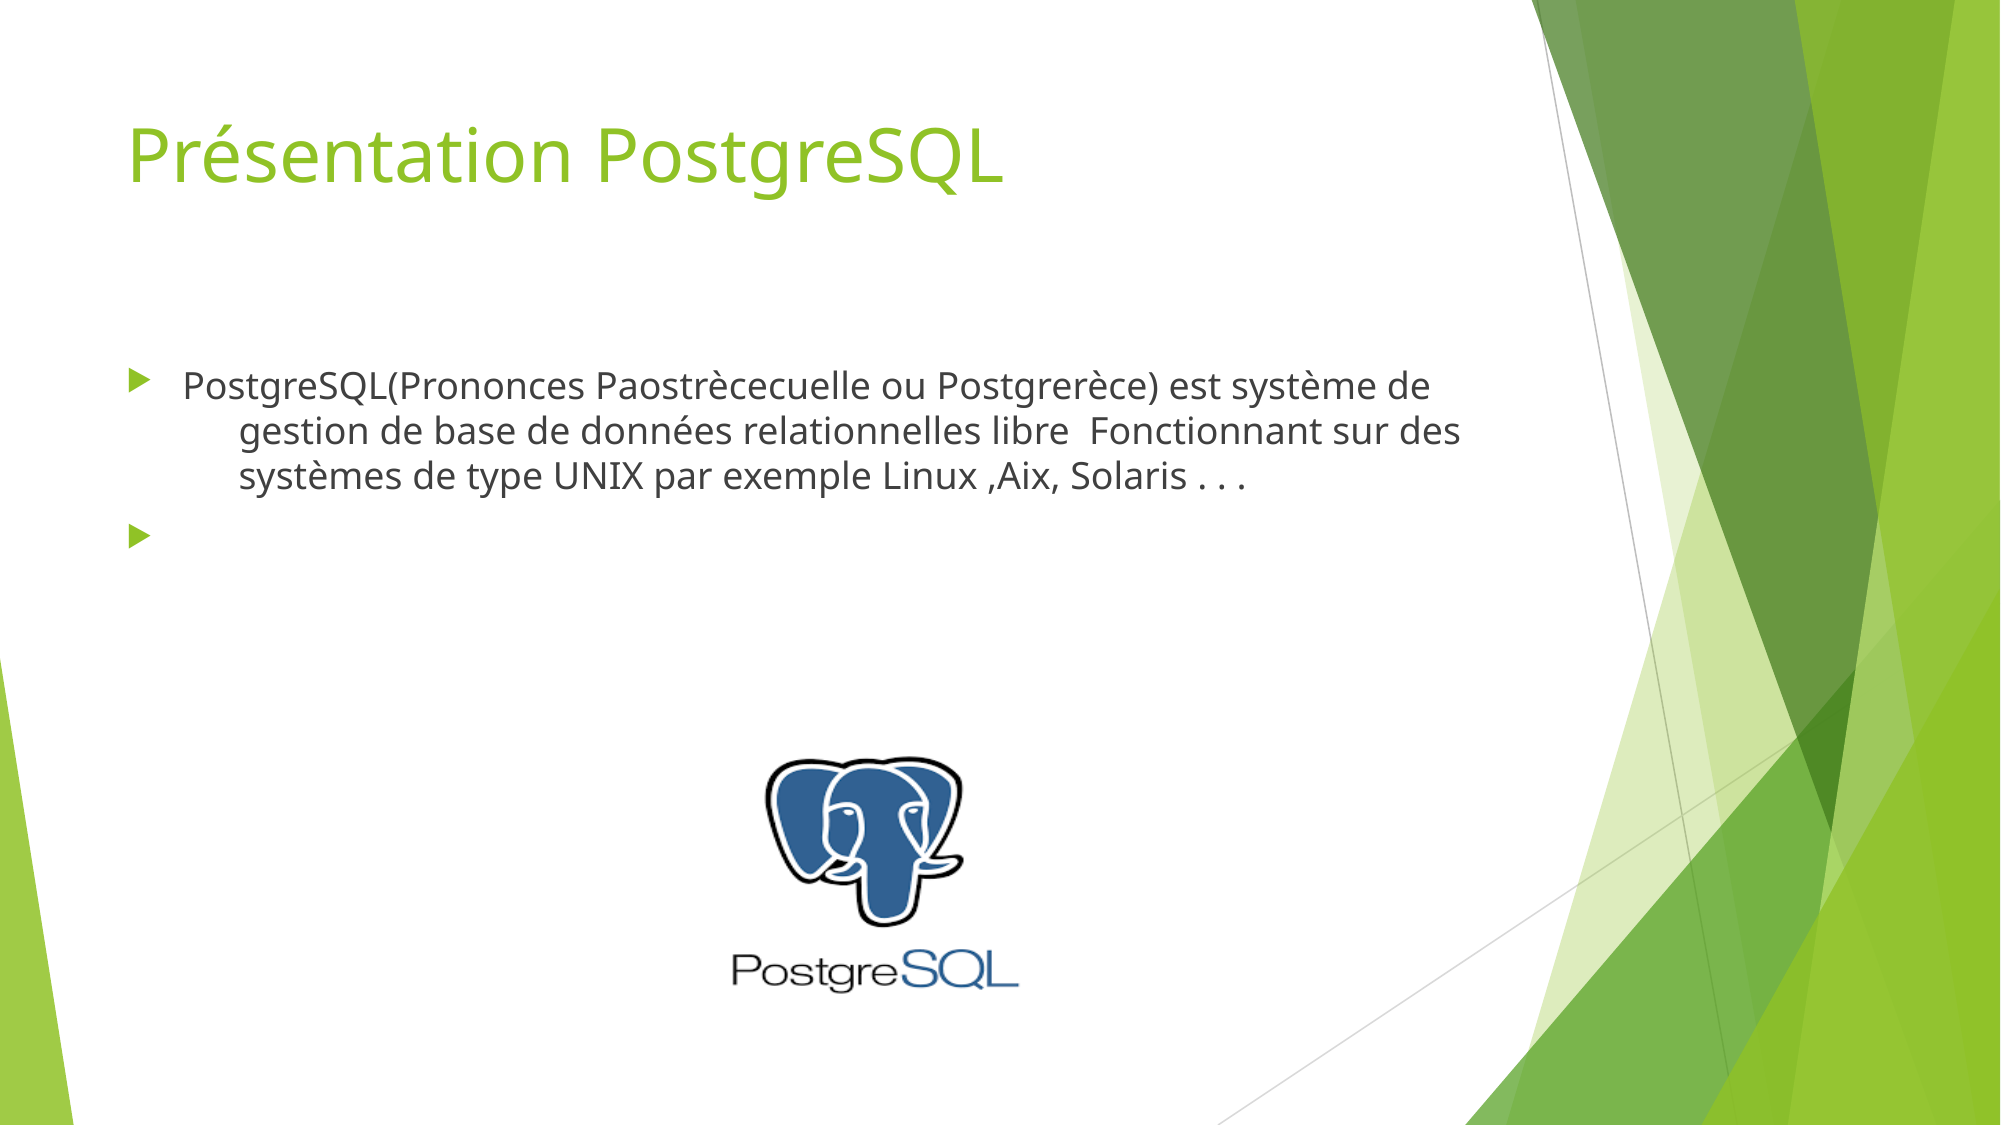

# Présentation PostgreSQL
PostgreSQL(Prononces Paostrècecuelle ou Postgrerèce) est système de gestion de base de données relationnelles libre Fonctionnant sur des systèmes de type UNIX par exemple Linux ,Aix, Solaris . . .